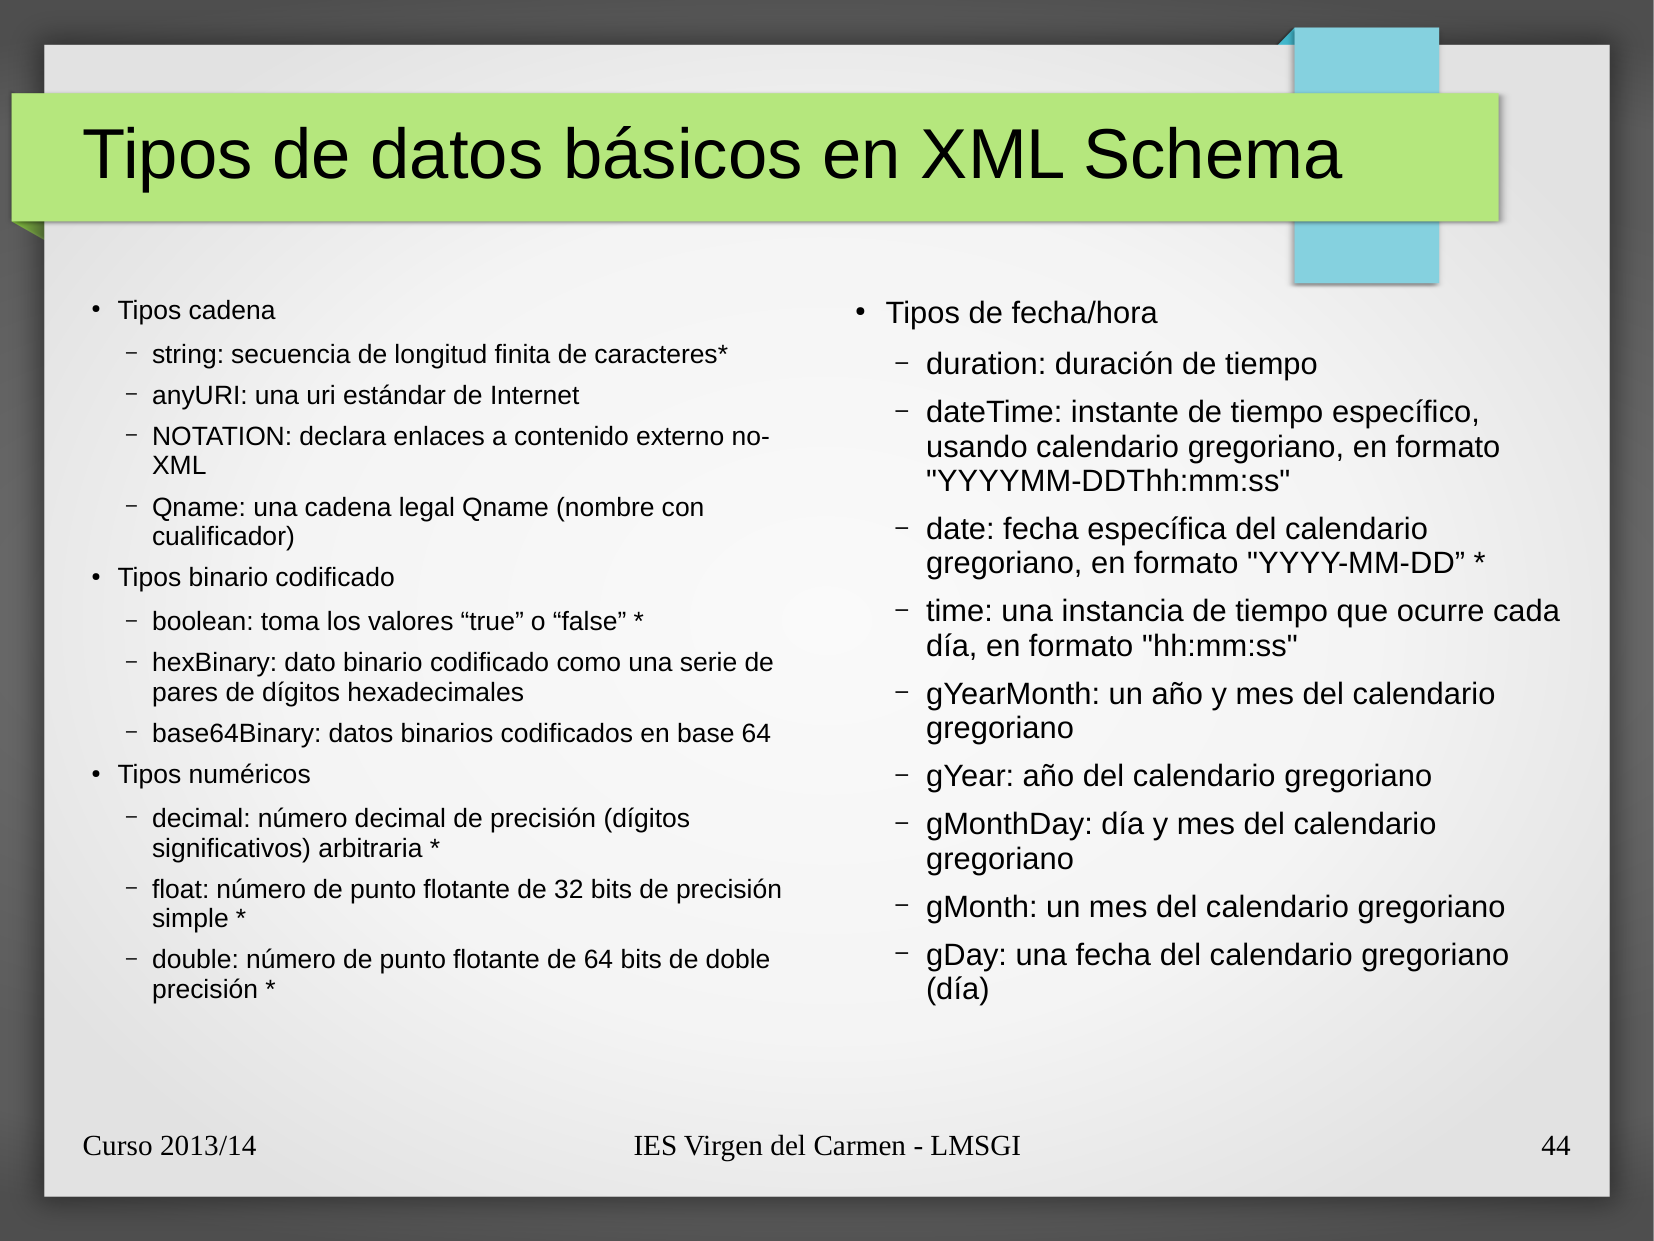

# Tipos de datos básicos en XML Schema
Tipos cadena
string: secuencia de longitud finita de caracteres*
anyURI: una uri estándar de Internet
NOTATION: declara enlaces a contenido externo no-XML
Qname: una cadena legal Qname (nombre con cualificador)
Tipos binario codificado
boolean: toma los valores “true” o “false” *
hexBinary: dato binario codificado como una serie de pares de dígitos hexadecimales
base64Binary: datos binarios codificados en base 64
Tipos numéricos
decimal: número decimal de precisión (dígitos significativos) arbitraria *
float: número de punto flotante de 32 bits de precisión simple *
double: número de punto flotante de 64 bits de doble precisión *
Tipos de fecha/hora
duration: duración de tiempo
dateTime: instante de tiempo específico, usando calendario gregoriano, en formato "YYYYMM-DDThh:mm:ss"
date: fecha específica del calendario gregoriano, en formato "YYYY-MM-DD” *
time: una instancia de tiempo que ocurre cada día, en formato "hh:mm:ss"
gYearMonth: un año y mes del calendario gregoriano
gYear: año del calendario gregoriano
gMonthDay: día y mes del calendario gregoriano
gMonth: un mes del calendario gregoriano
gDay: una fecha del calendario gregoriano (día)
Curso 2013/14
IES Virgen del Carmen - LMSGI
44